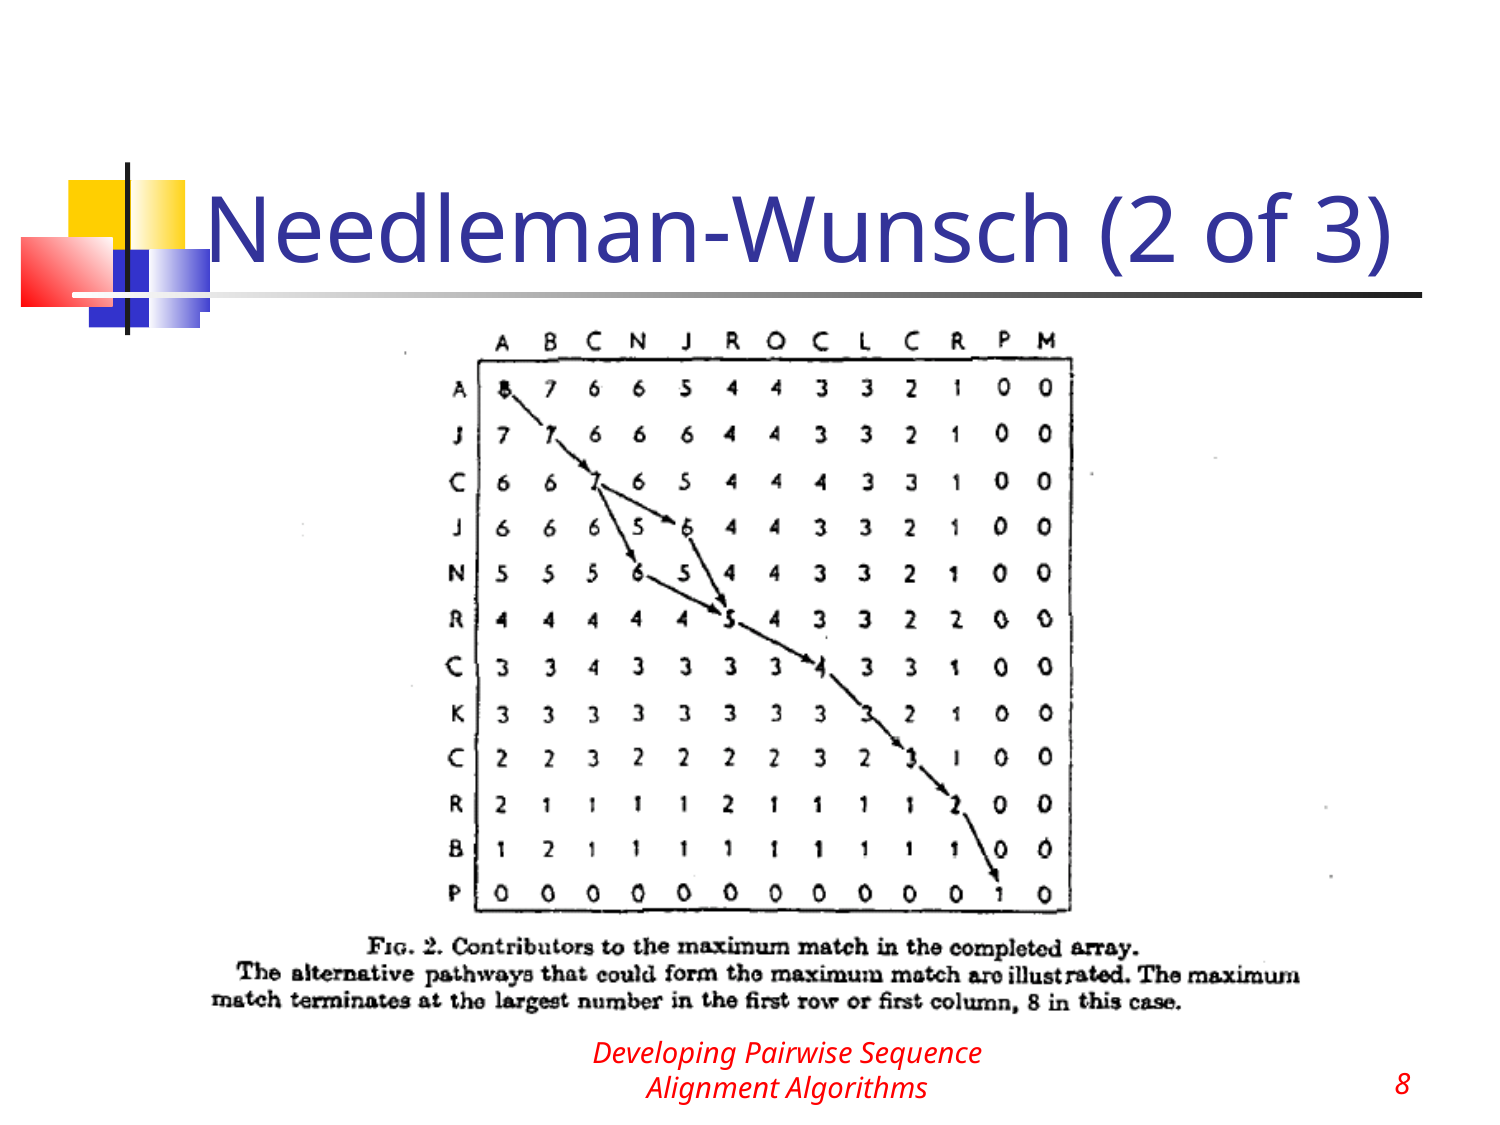

# Needleman-Wunsch (2 of 3)
Developing Pairwise Sequence Alignment Algorithms